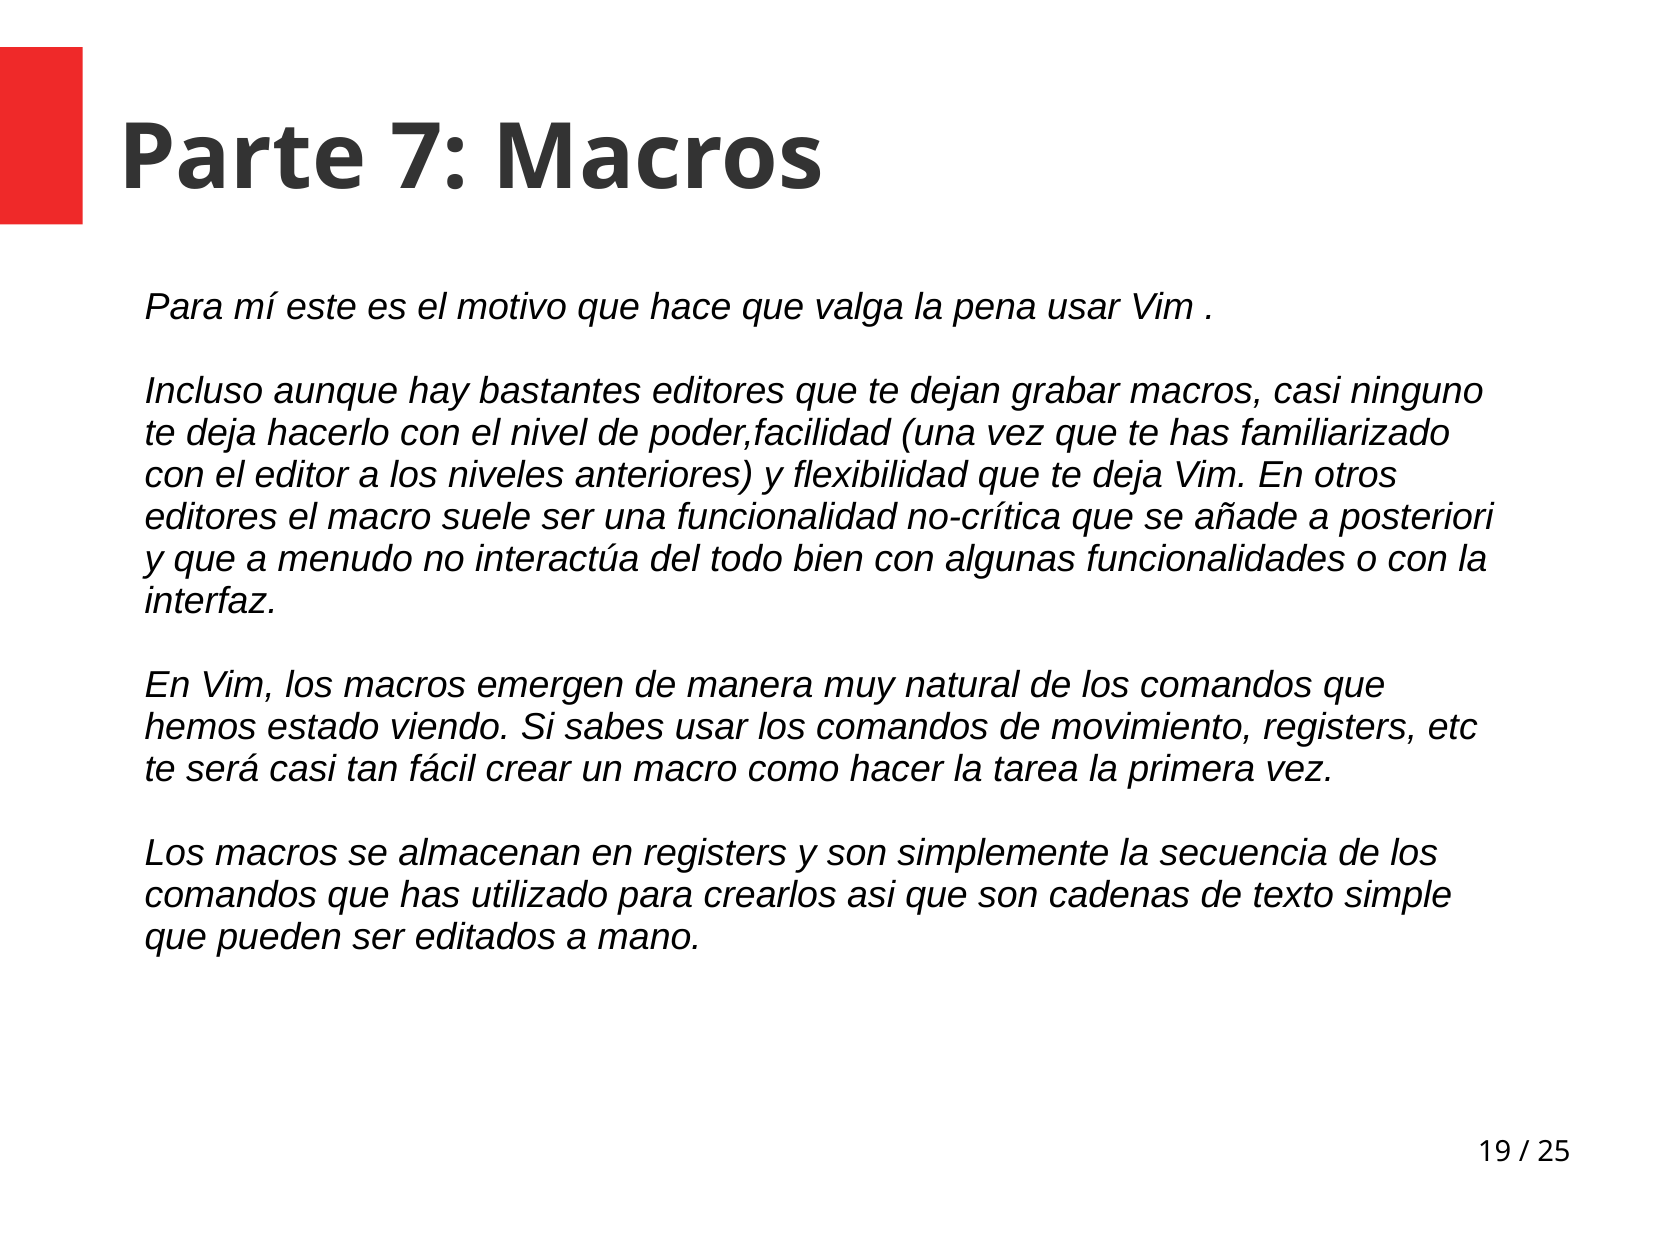

# Parte 7: Macros
Para mí este es el motivo que hace que valga la pena usar Vim .
Incluso aunque hay bastantes editores que te dejan grabar macros, casi ninguno te deja hacerlo con el nivel de poder,facilidad (una vez que te has familiarizado con el editor a los niveles anteriores) y flexibilidad que te deja Vim. En otros editores el macro suele ser una funcionalidad no-crítica que se añade a posteriori y que a menudo no interactúa del todo bien con algunas funcionalidades o con la interfaz.
En Vim, los macros emergen de manera muy natural de los comandos que hemos estado viendo. Si sabes usar los comandos de movimiento, registers, etc te será casi tan fácil crear un macro como hacer la tarea la primera vez.
Los macros se almacenan en registers y son simplemente la secuencia de los comandos que has utilizado para crearlos asi que son cadenas de texto simple que pueden ser editados a mano.
19